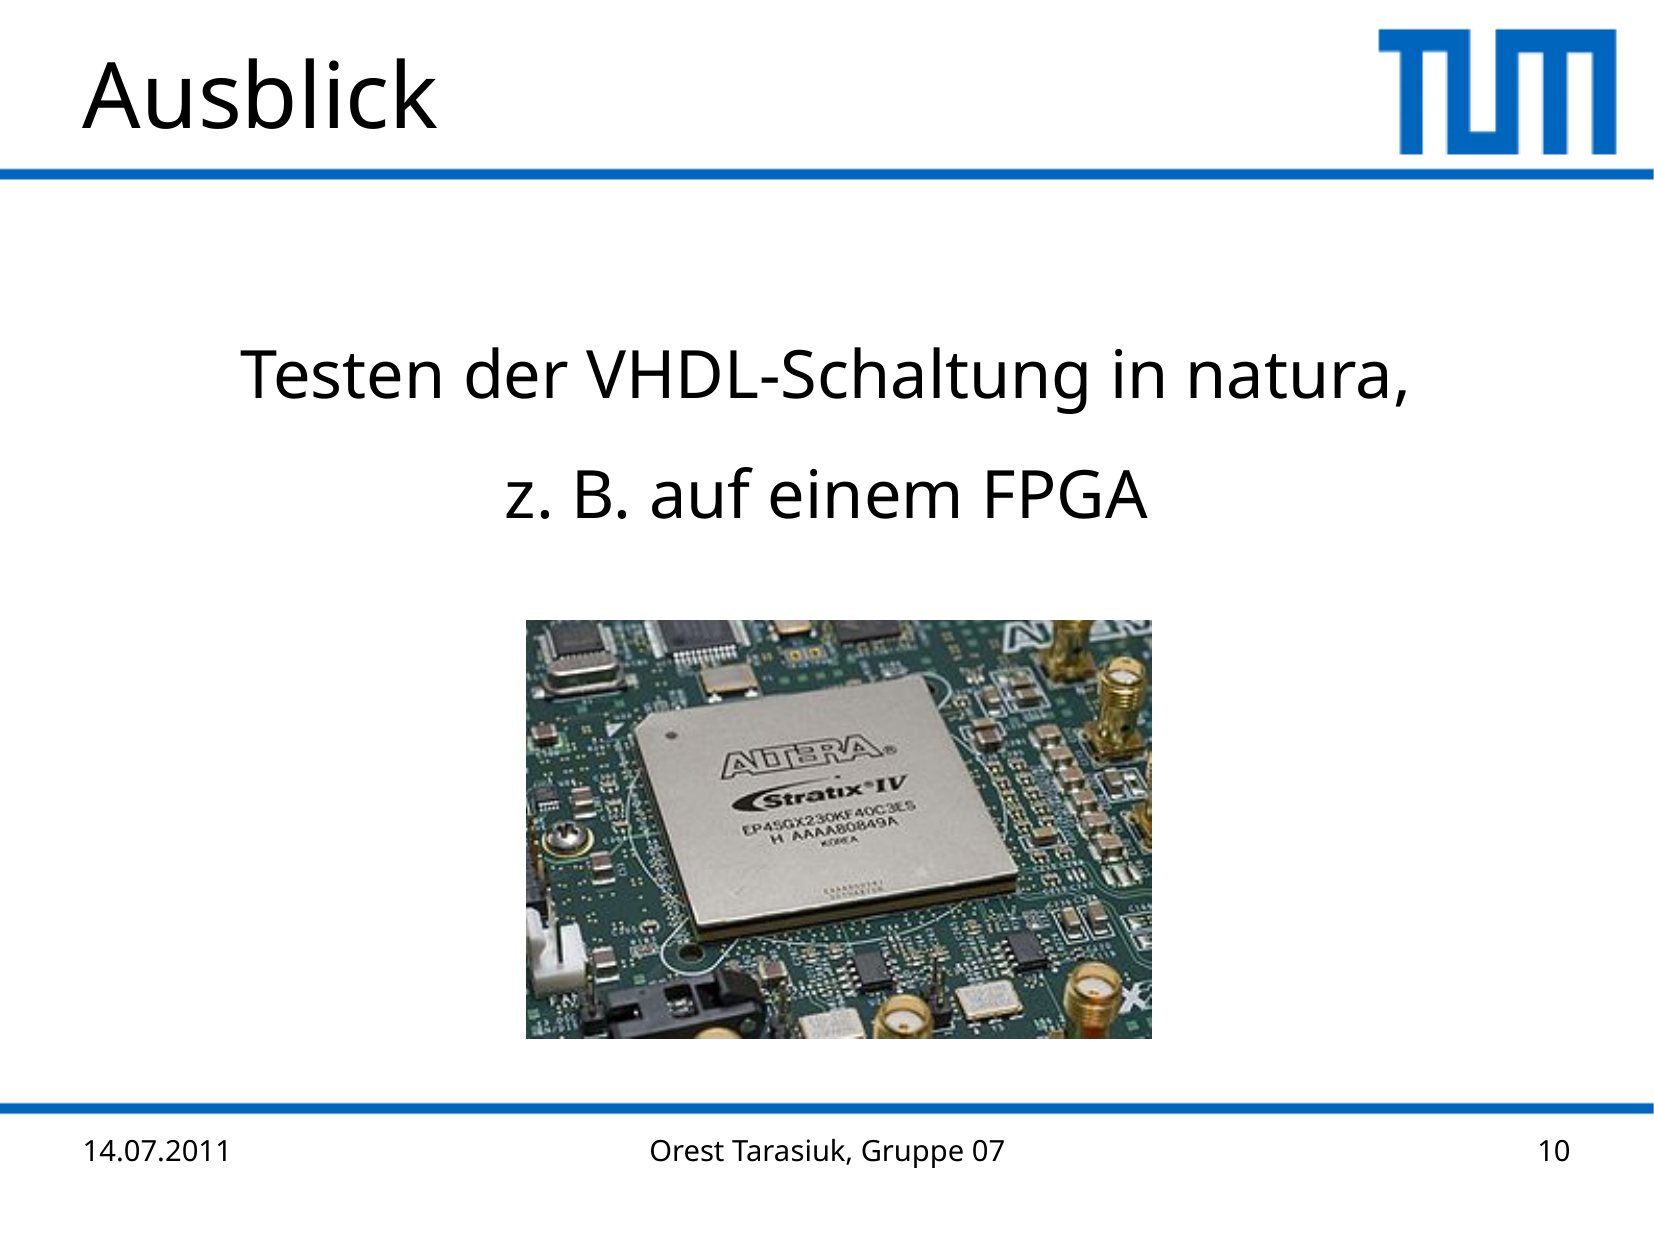

# Ausblick
Testen der VHDL-Schaltung in natura,
z. B. auf einem FPGA
14.07.2011
Orest Tarasiuk, Gruppe 07
10